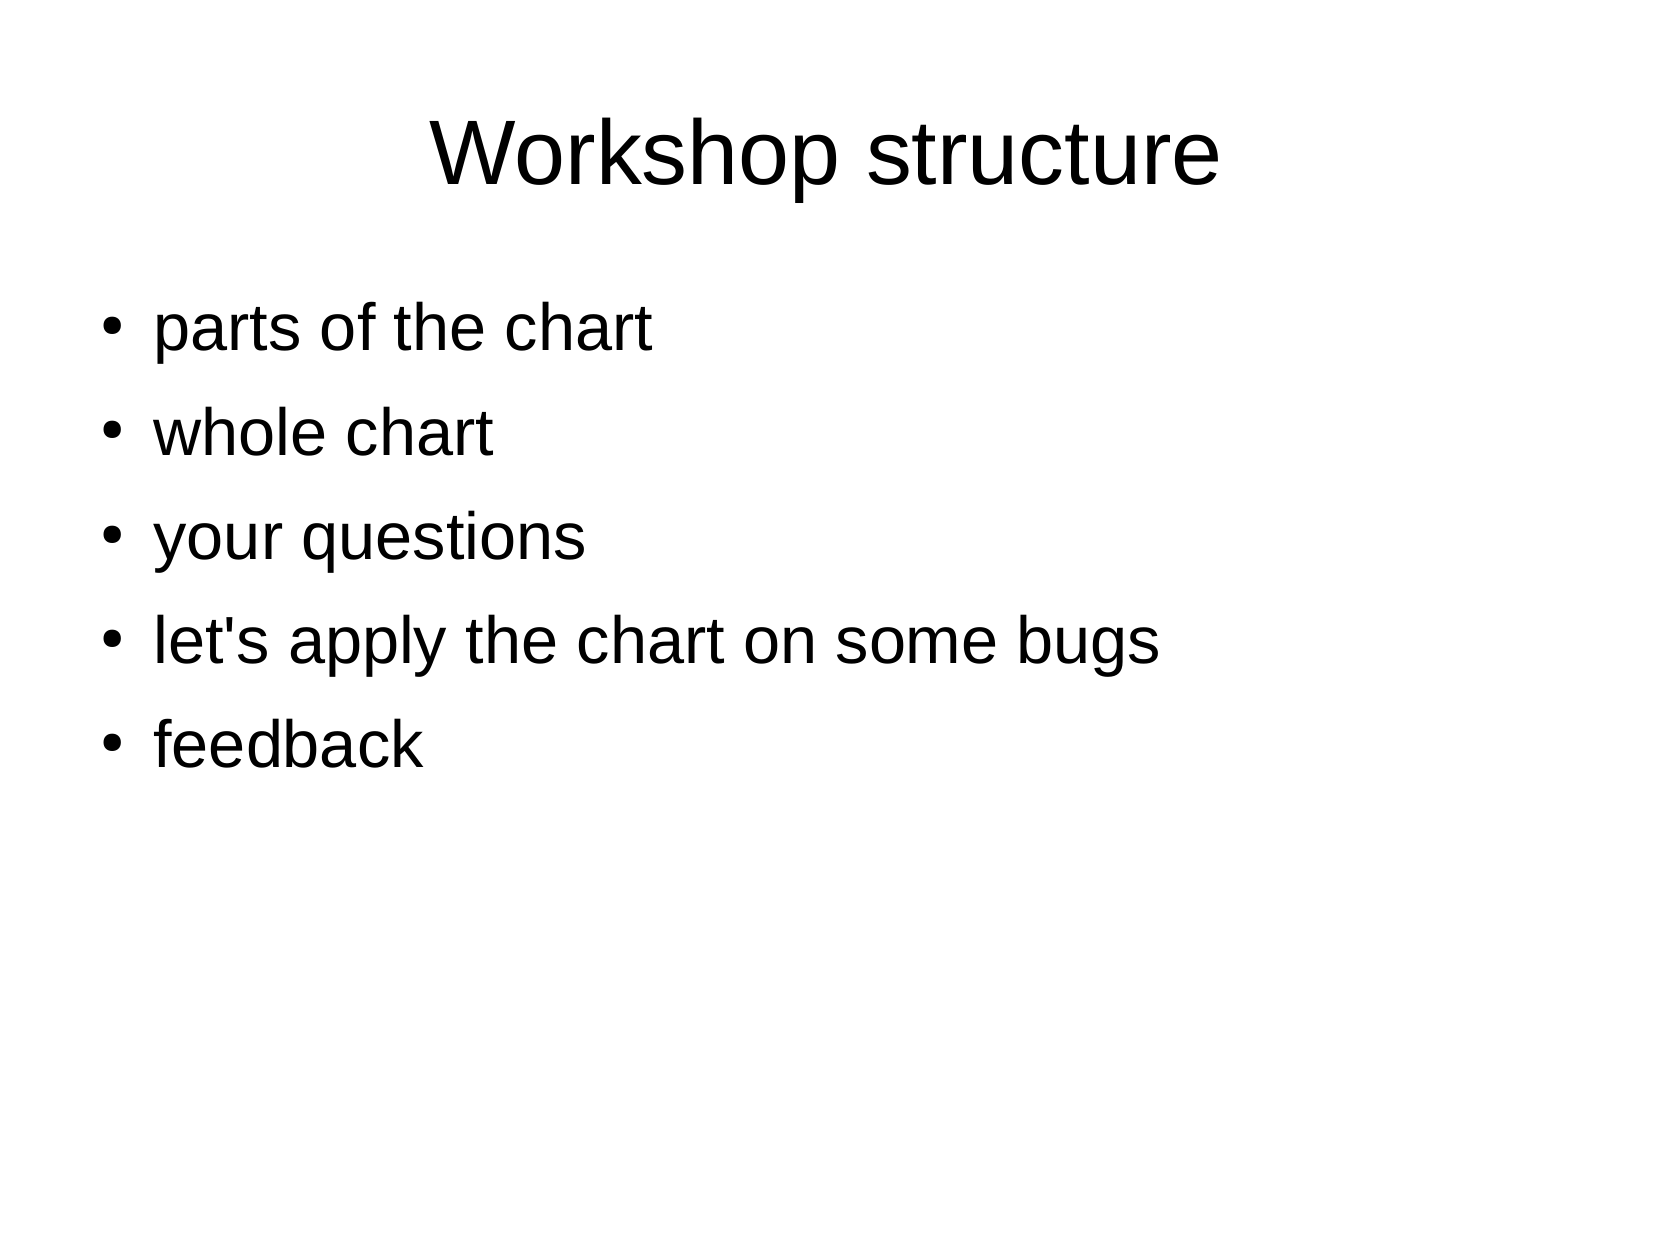

# Workshop structure
parts of the chart
whole chart
your questions
let's apply the chart on some bugs
feedback